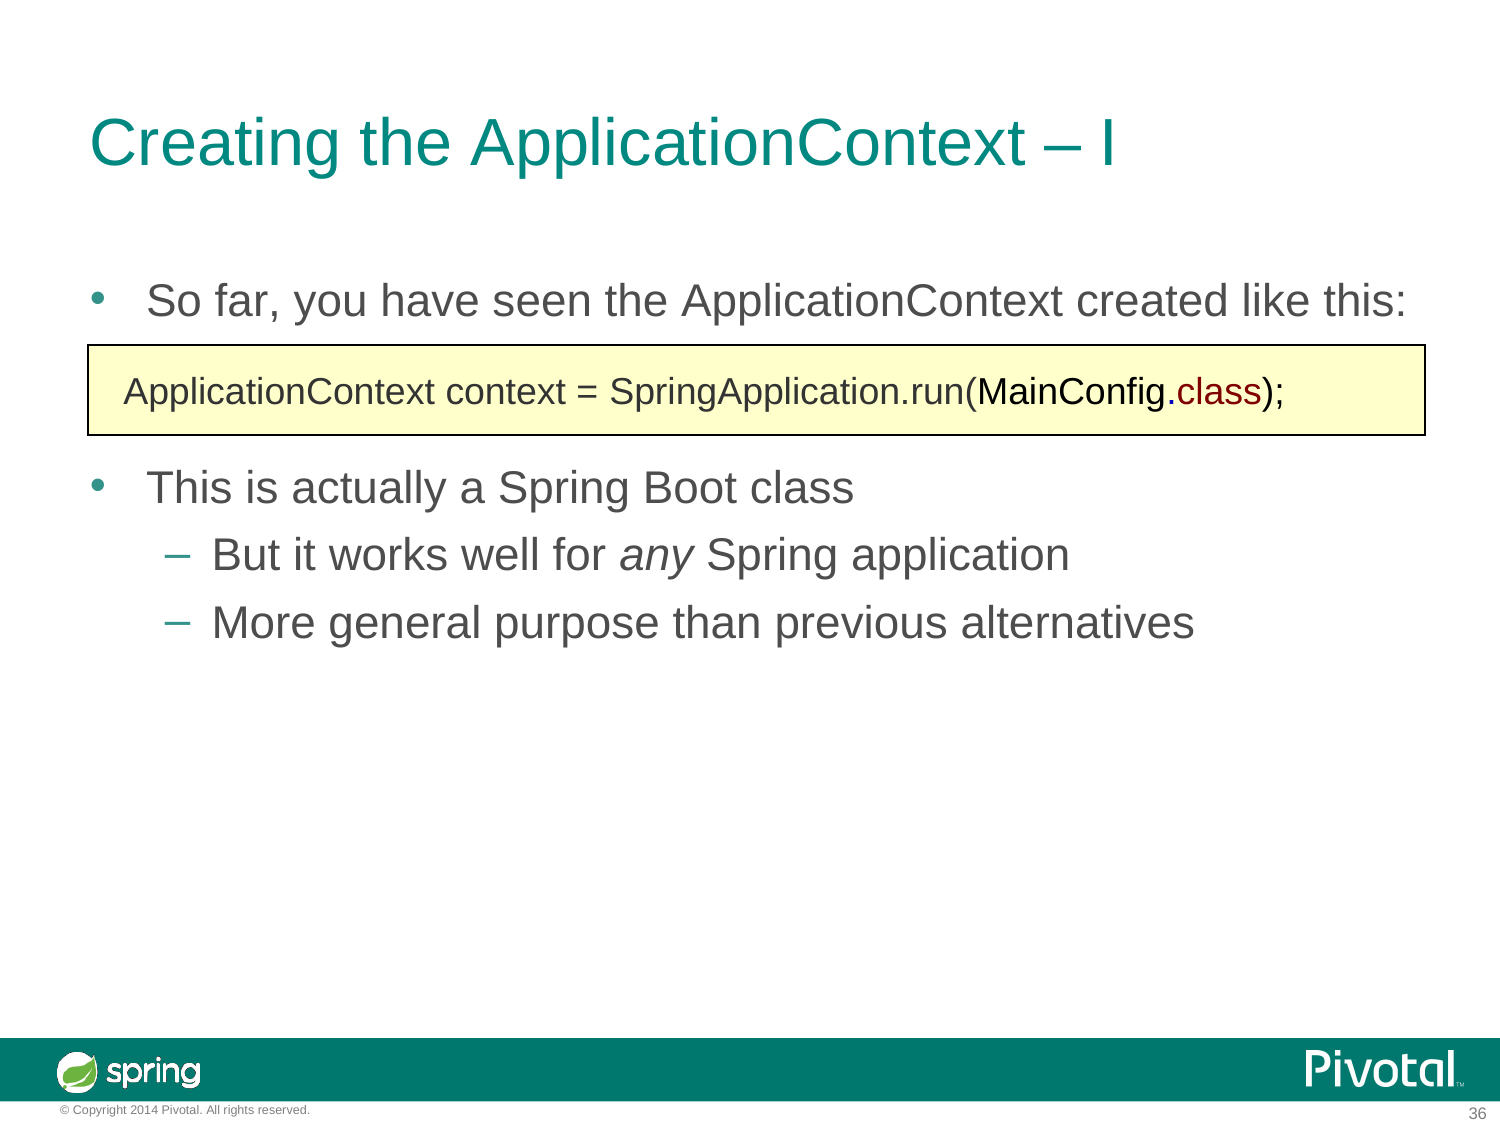

# Creating the ApplicationContext – I
So far, you have seen the ApplicationContext created like this:
This is actually a Spring Boot class
But it works well for any Spring application
More general purpose than previous alternatives
 ApplicationContext context = SpringApplication.run(MainConfig.class);